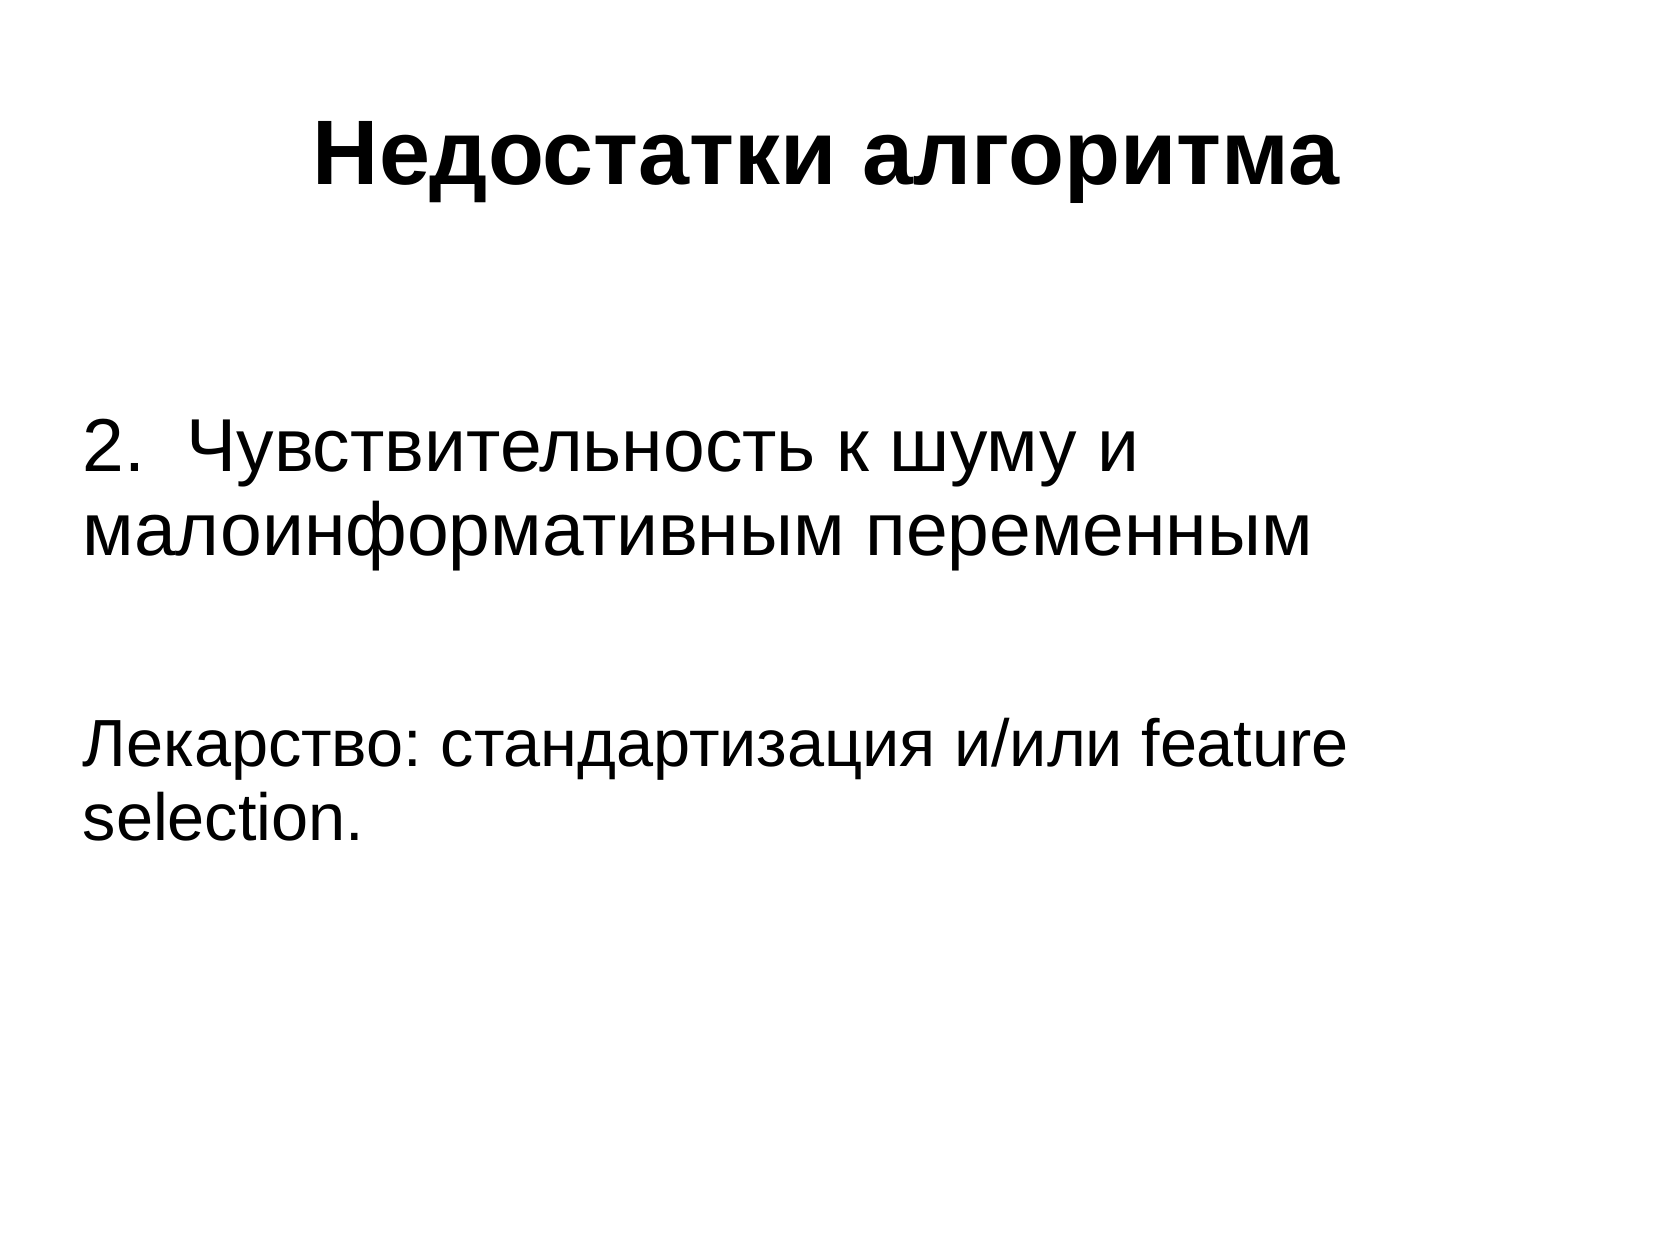

# Недостатки алгоритма
2. Чувствительность к шуму и малоинформативным переменным
Лекарство: стандартизация и/или feature selection.